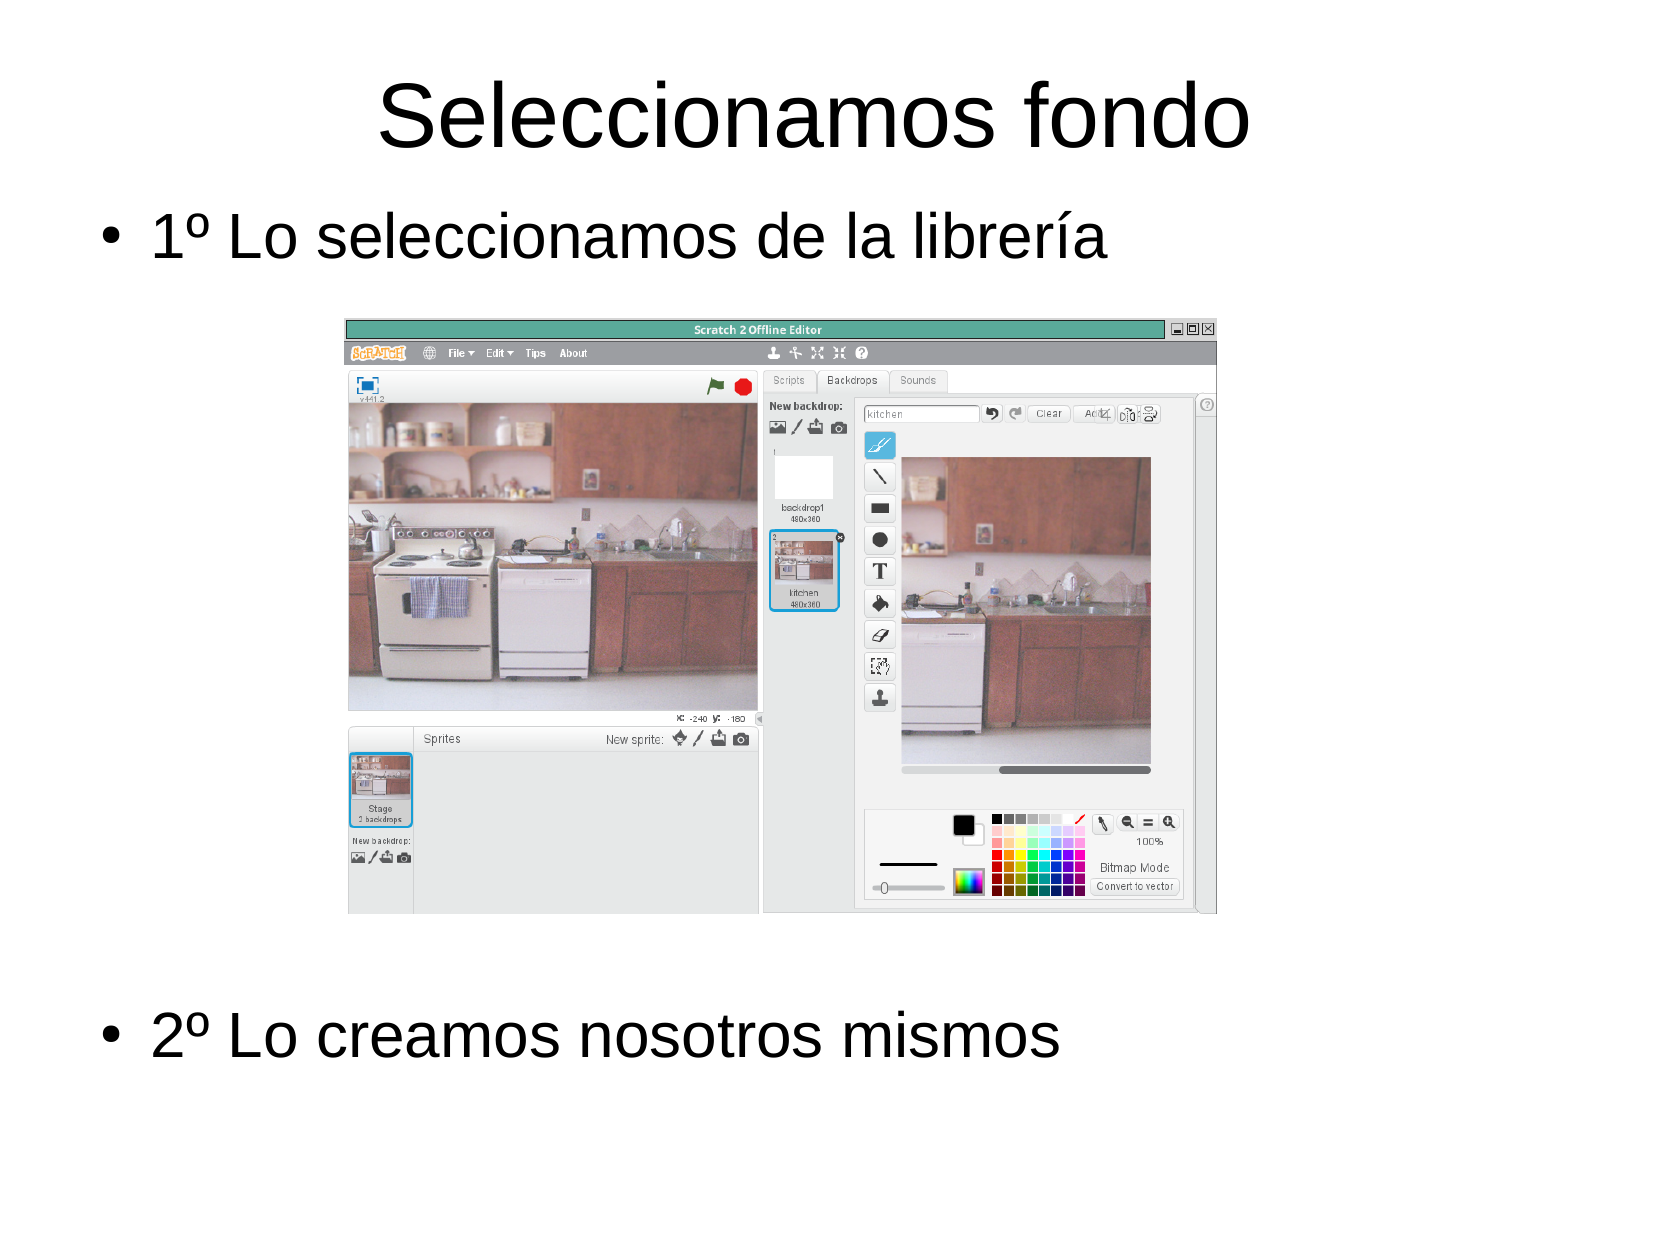

# Seleccionamos fondo
1º Lo seleccionamos de la librería
2º Lo creamos nosotros mismos